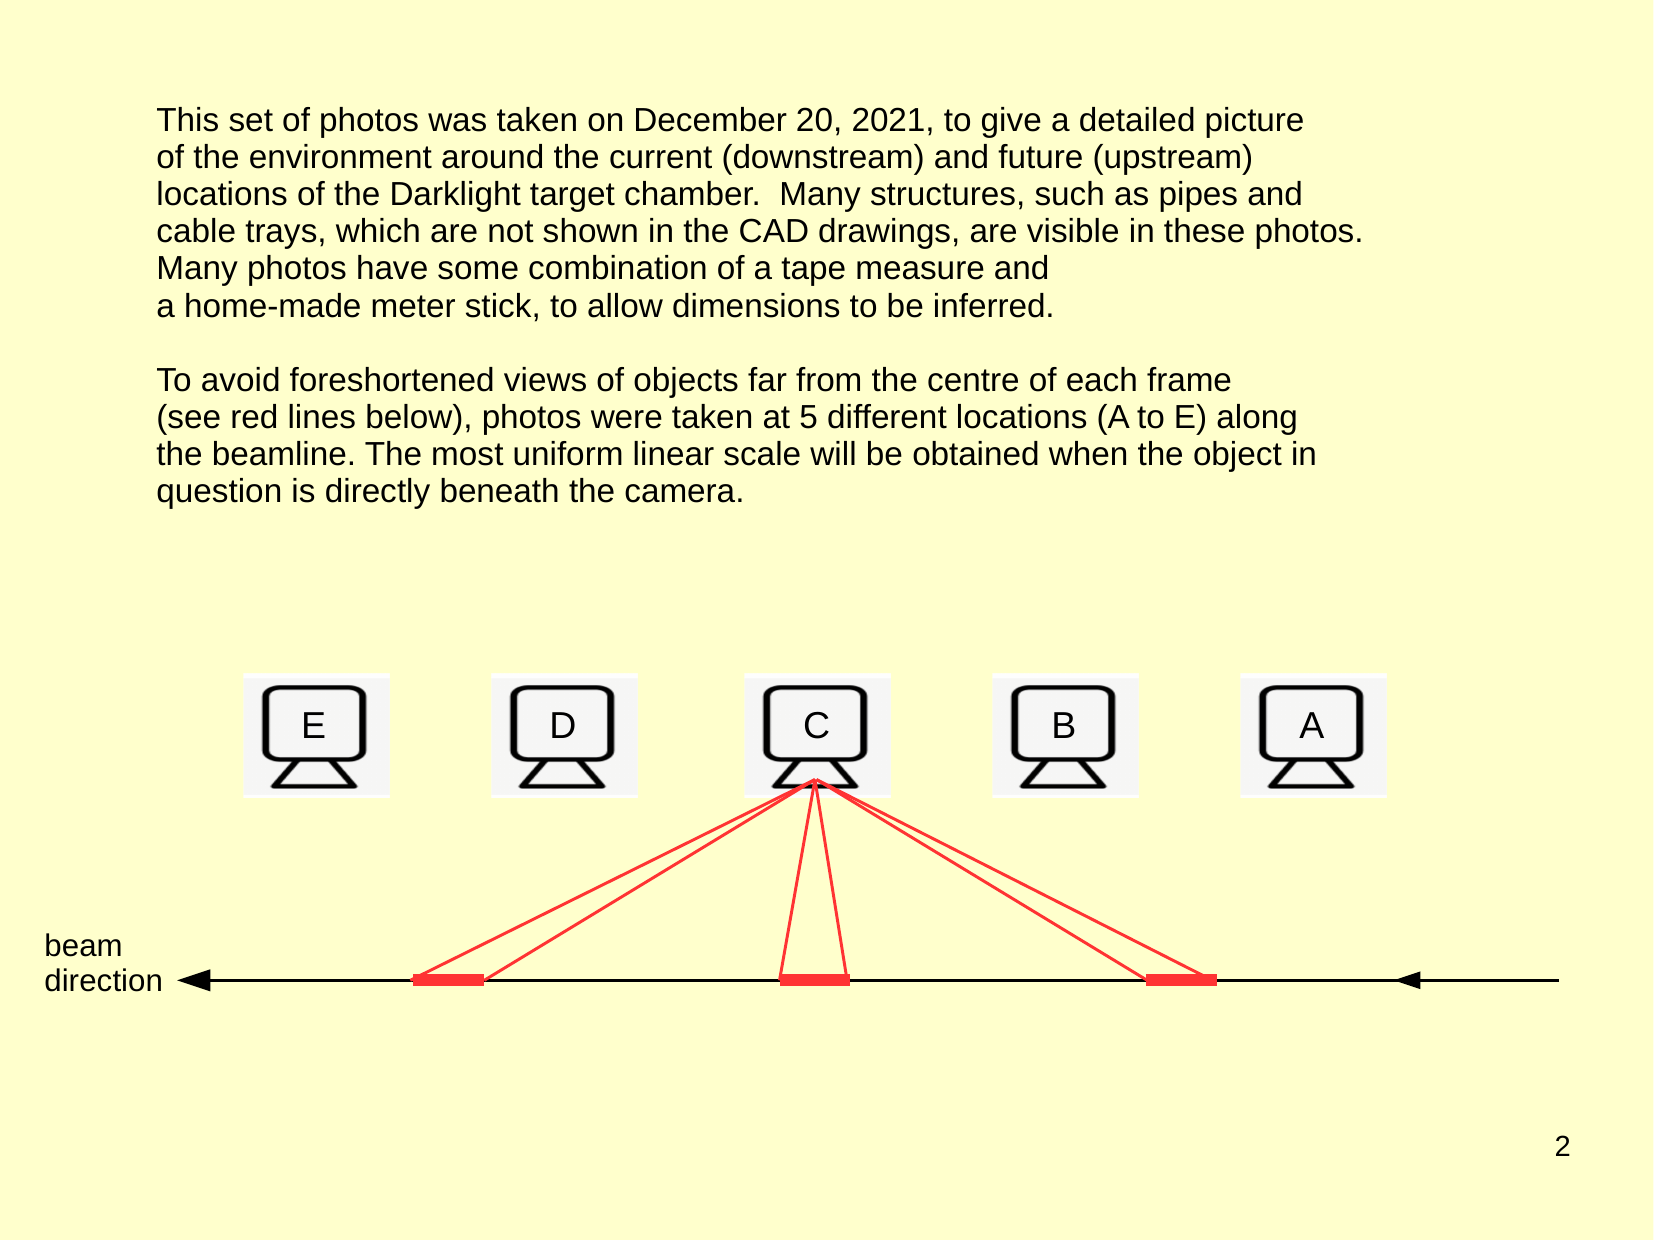

This set of photos was taken on December 20, 2021, to give a detailed picture
of the environment around the current (downstream) and future (upstream)
locations of the Darklight target chamber. Many structures, such as pipes and
cable trays, which are not shown in the CAD drawings, are visible in these photos.
Many photos have some combination of a tape measure and
a home-made meter stick, to allow dimensions to be inferred.
To avoid foreshortened views of objects far from the centre of each frame
(see red lines below), photos were taken at 5 different locations (A to E) along
the beamline. The most uniform linear scale will be obtained when the object in
question is directly beneath the camera.
A
B
C
D
E
beam
direction
2